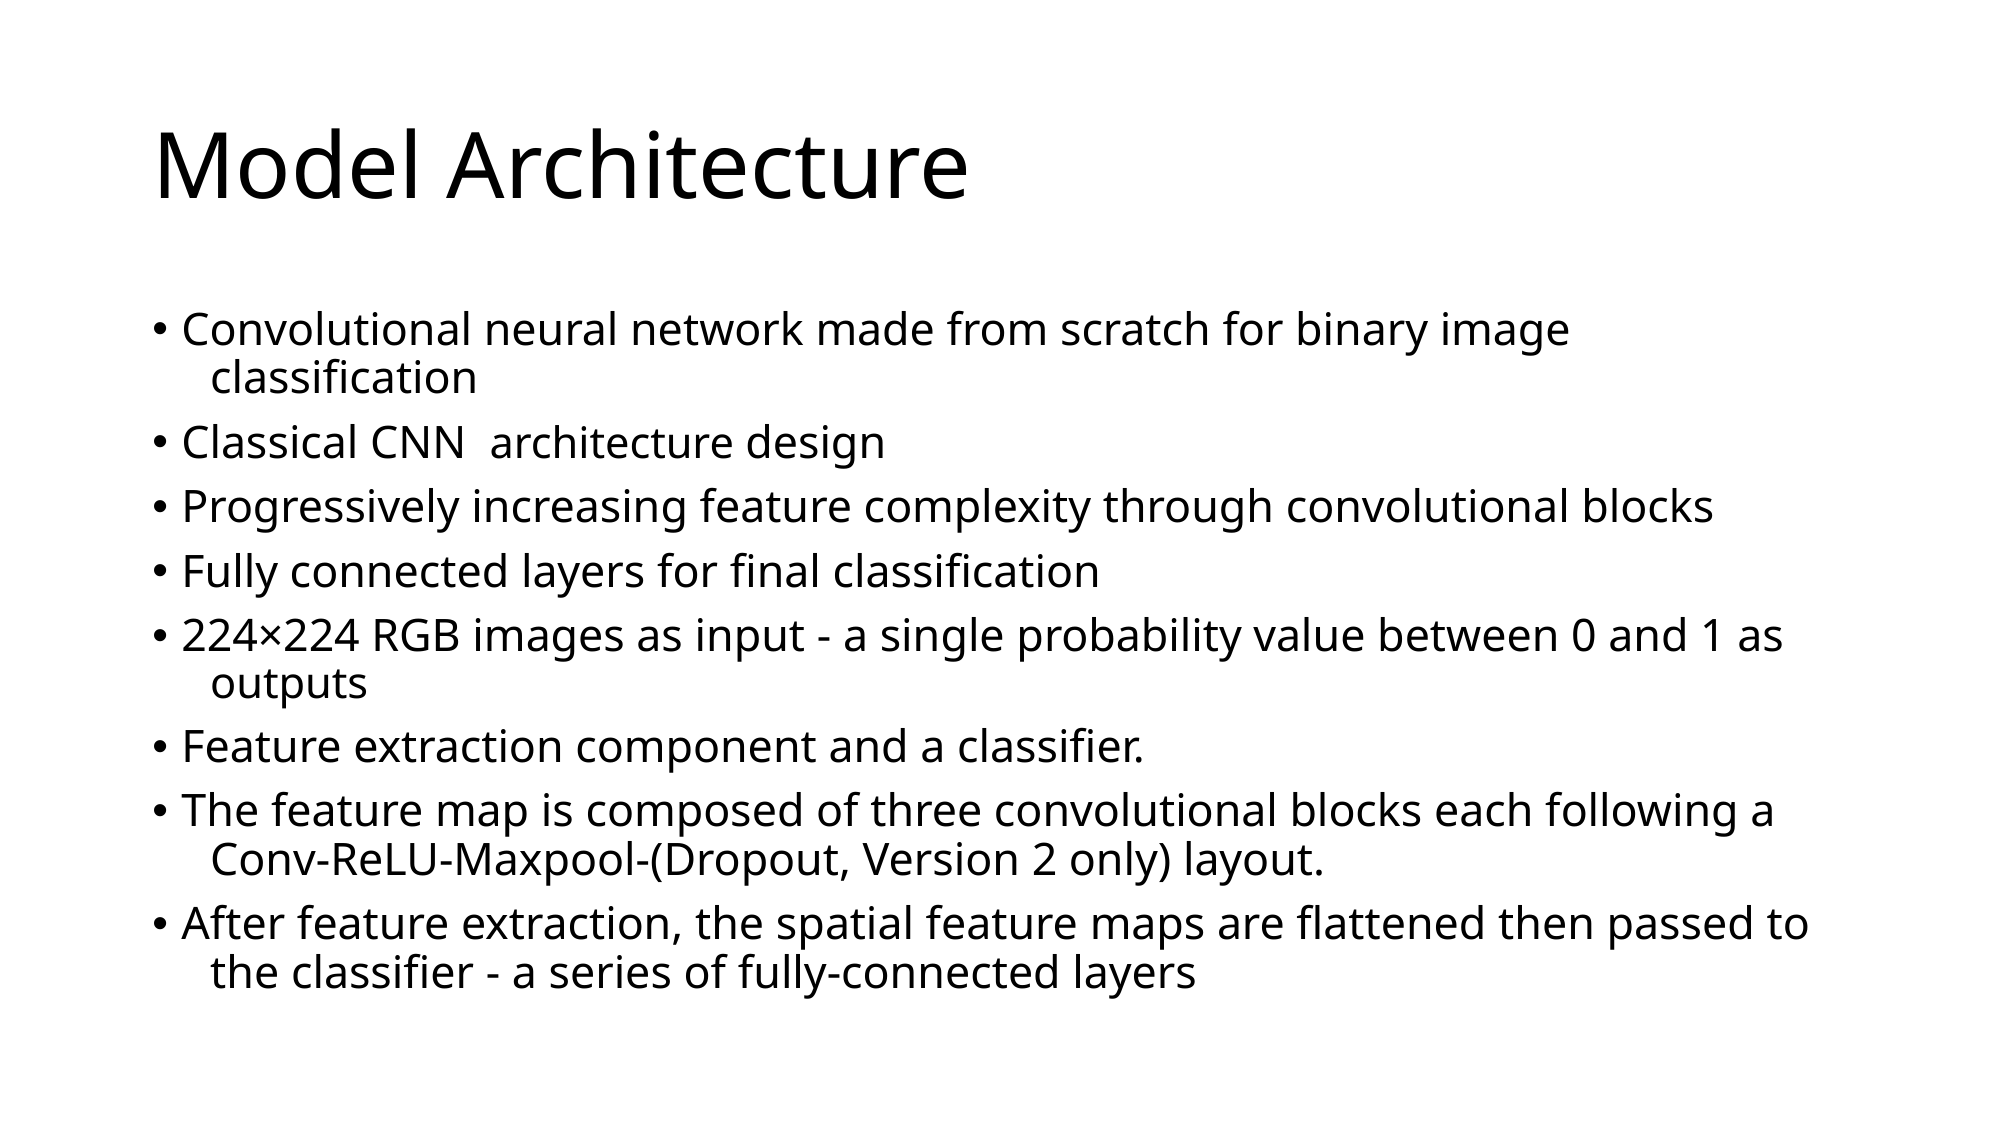

# Model Architecture
Convolutional neural network made from scratch for binary image classification
Classical CNN architecture design
Progressively increasing feature complexity through convolutional blocks
Fully connected layers for final classification
224×224 RGB images as input - a single probability value between 0 and 1 as outputs
Feature extraction component and a classifier.
The feature map is composed of three convolutional blocks each following a Conv-ReLU-Maxpool-(Dropout, Version 2 only) layout.
After feature extraction, the spatial feature maps are flattened then passed to the classifier - a series of fully-connected layers